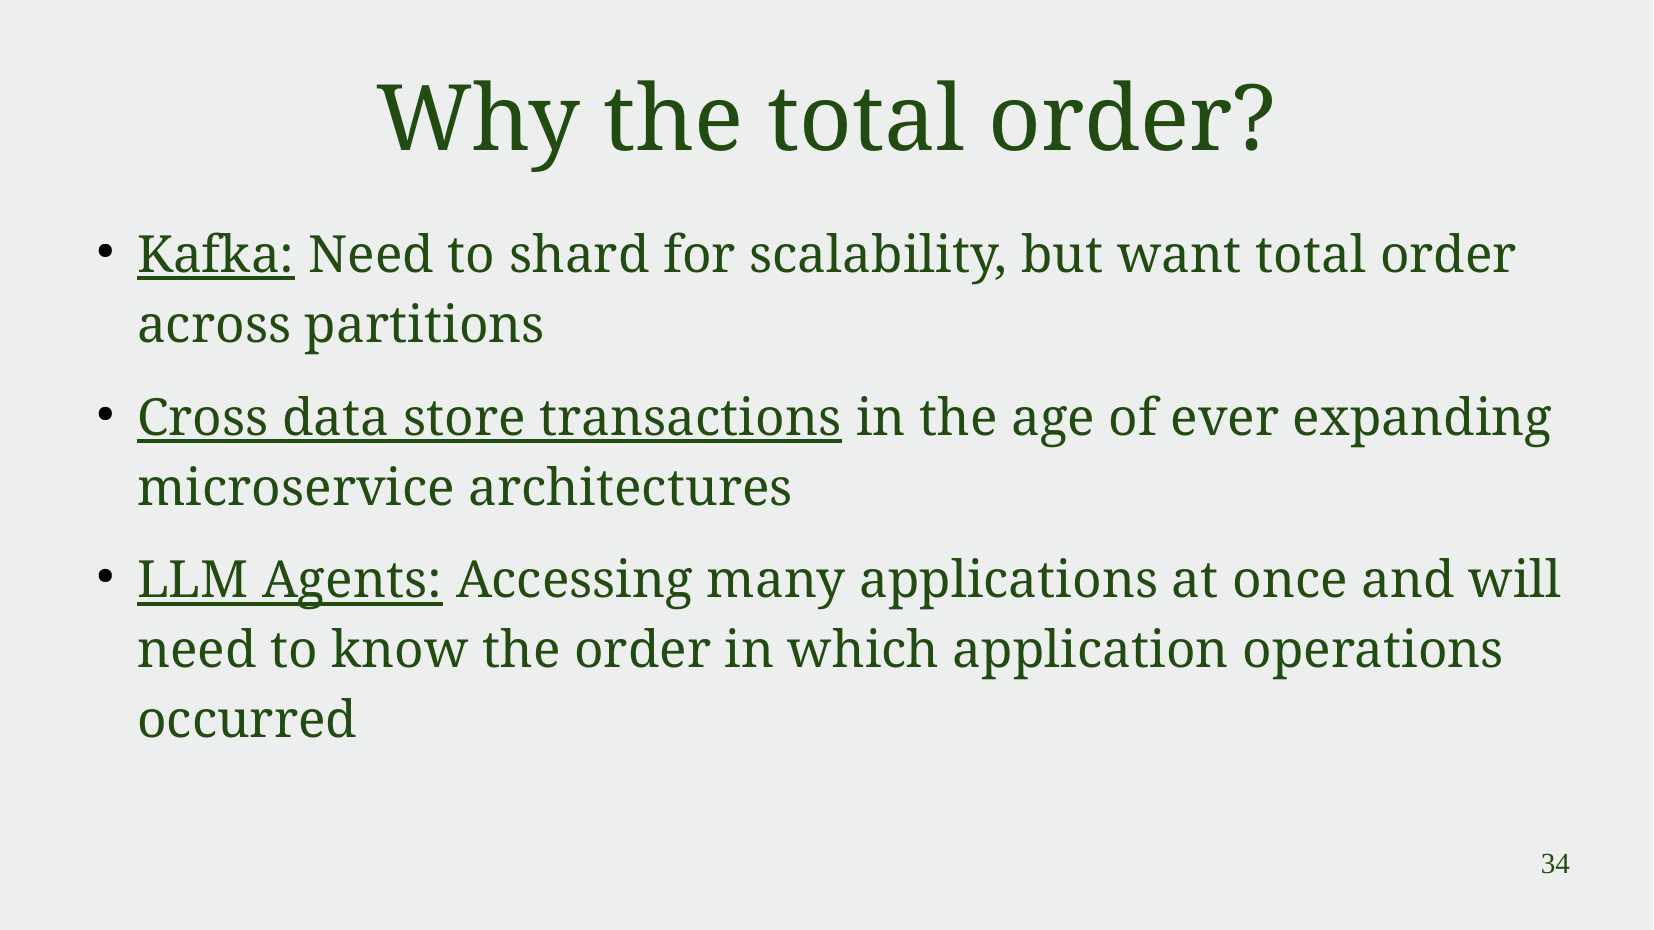

# Why the total order?
Kafka: Need to shard for scalability, but want total order across partitions
Cross data store transactions in the age of ever expanding microservice architectures
LLM Agents: Accessing many applications at once and will need to know the order in which application operations occurred
34